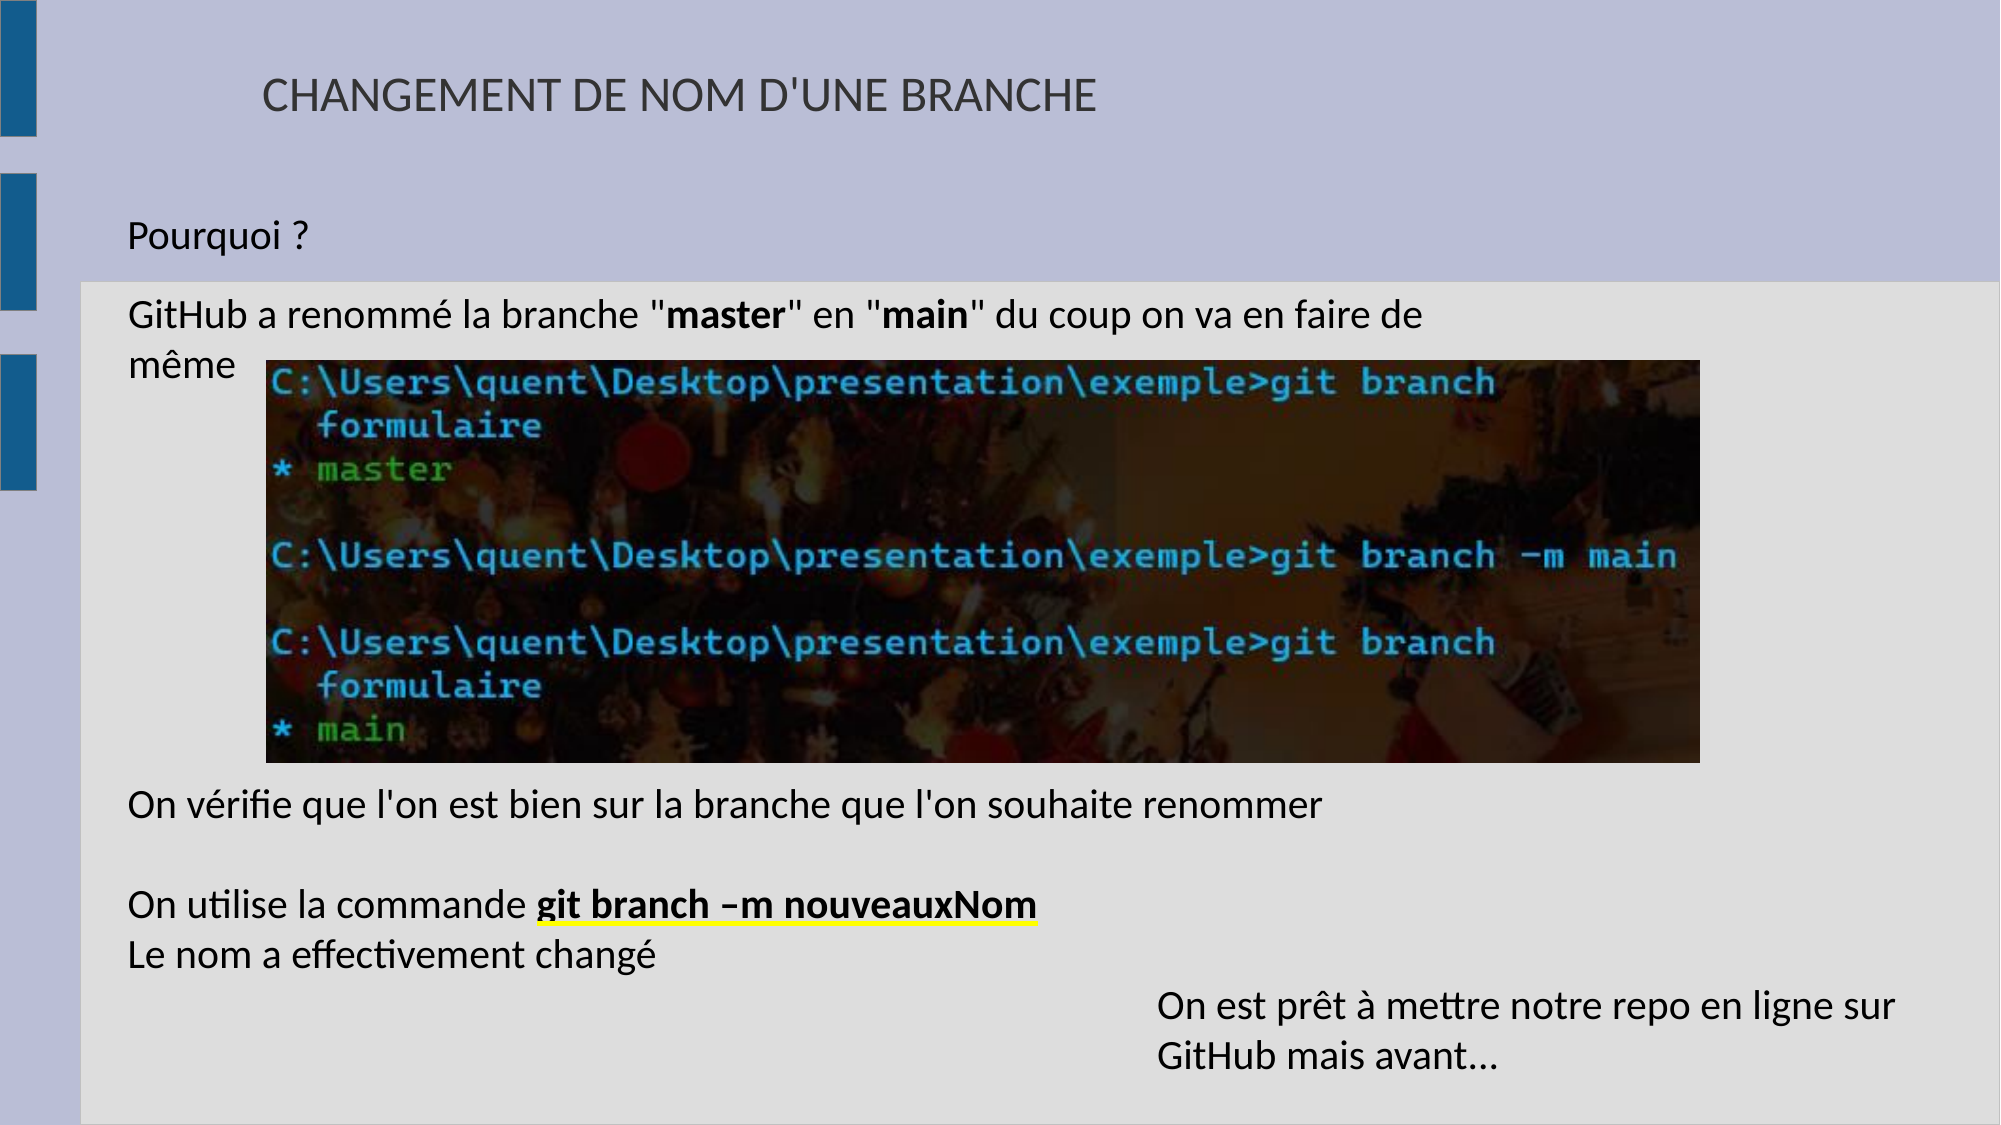

# CHANGEMENT DE NOM D'UNE BRANCHE
Pourquoi ?
GitHub a renommé la branche "master" en "main" du coup on va en faire de même
On vérifie que l'on est bien sur la branche que l'on souhaite renommer
On utilise la commande git branch –m nouveauxNom
Le nom a effectivement changé
On est prêt à mettre notre repo en ligne sur
GitHub mais avant...